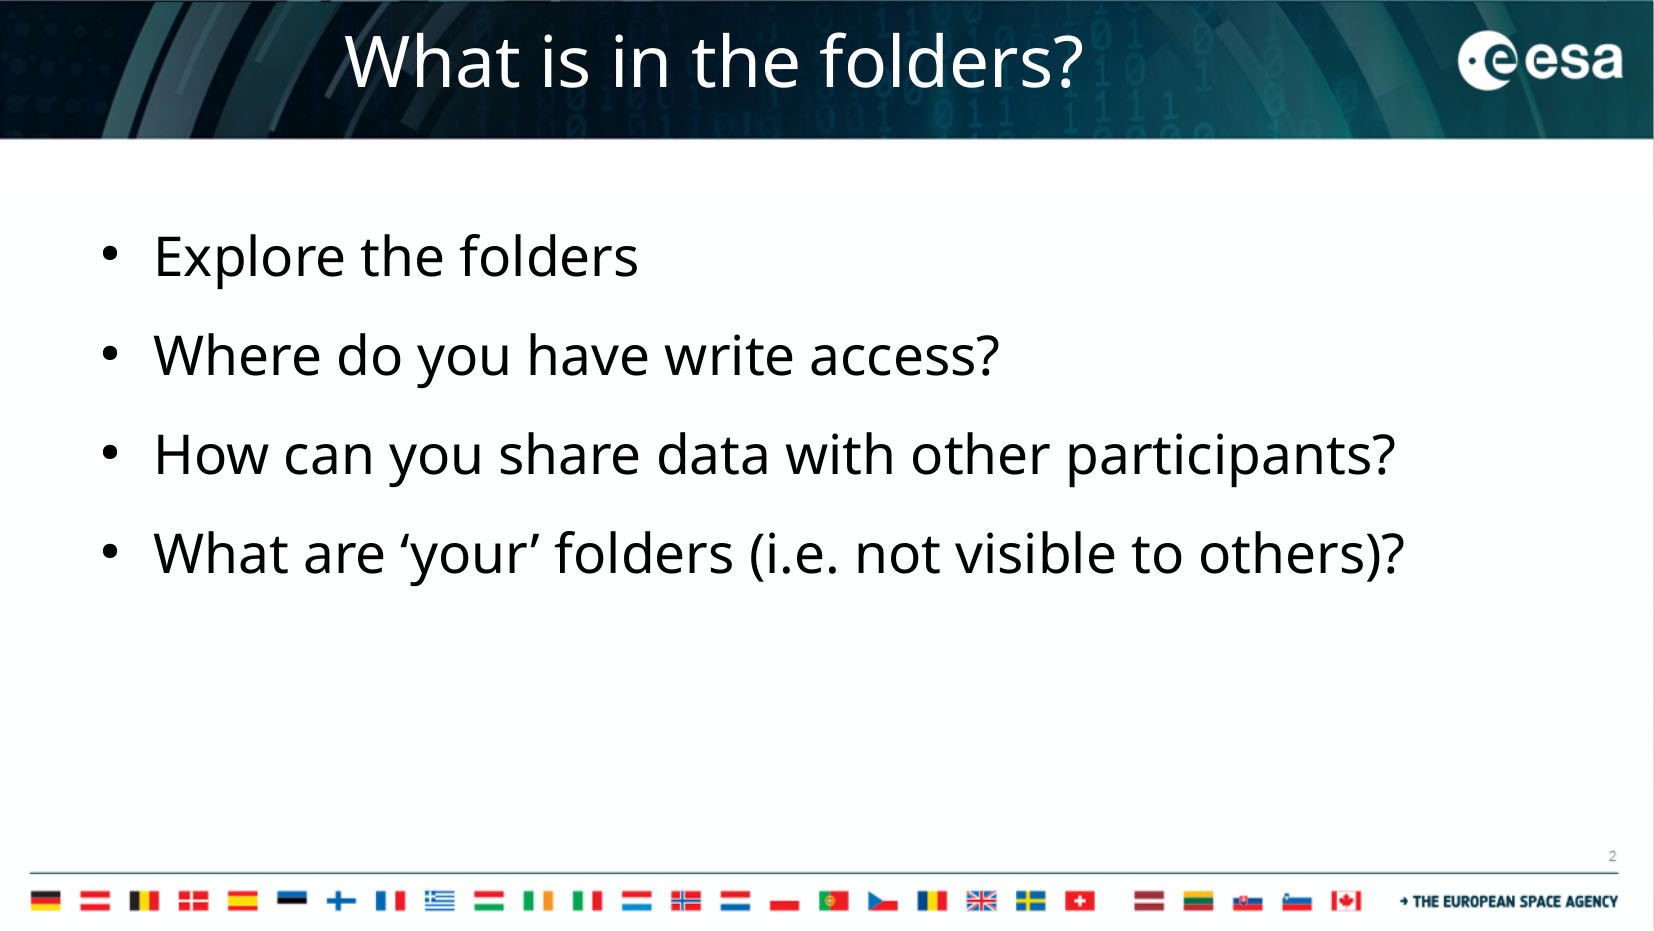

# What is in the folders?
Explore the folders
Where do you have write access?
How can you share data with other participants?
What are ‘your’ folders (i.e. not visible to others)?